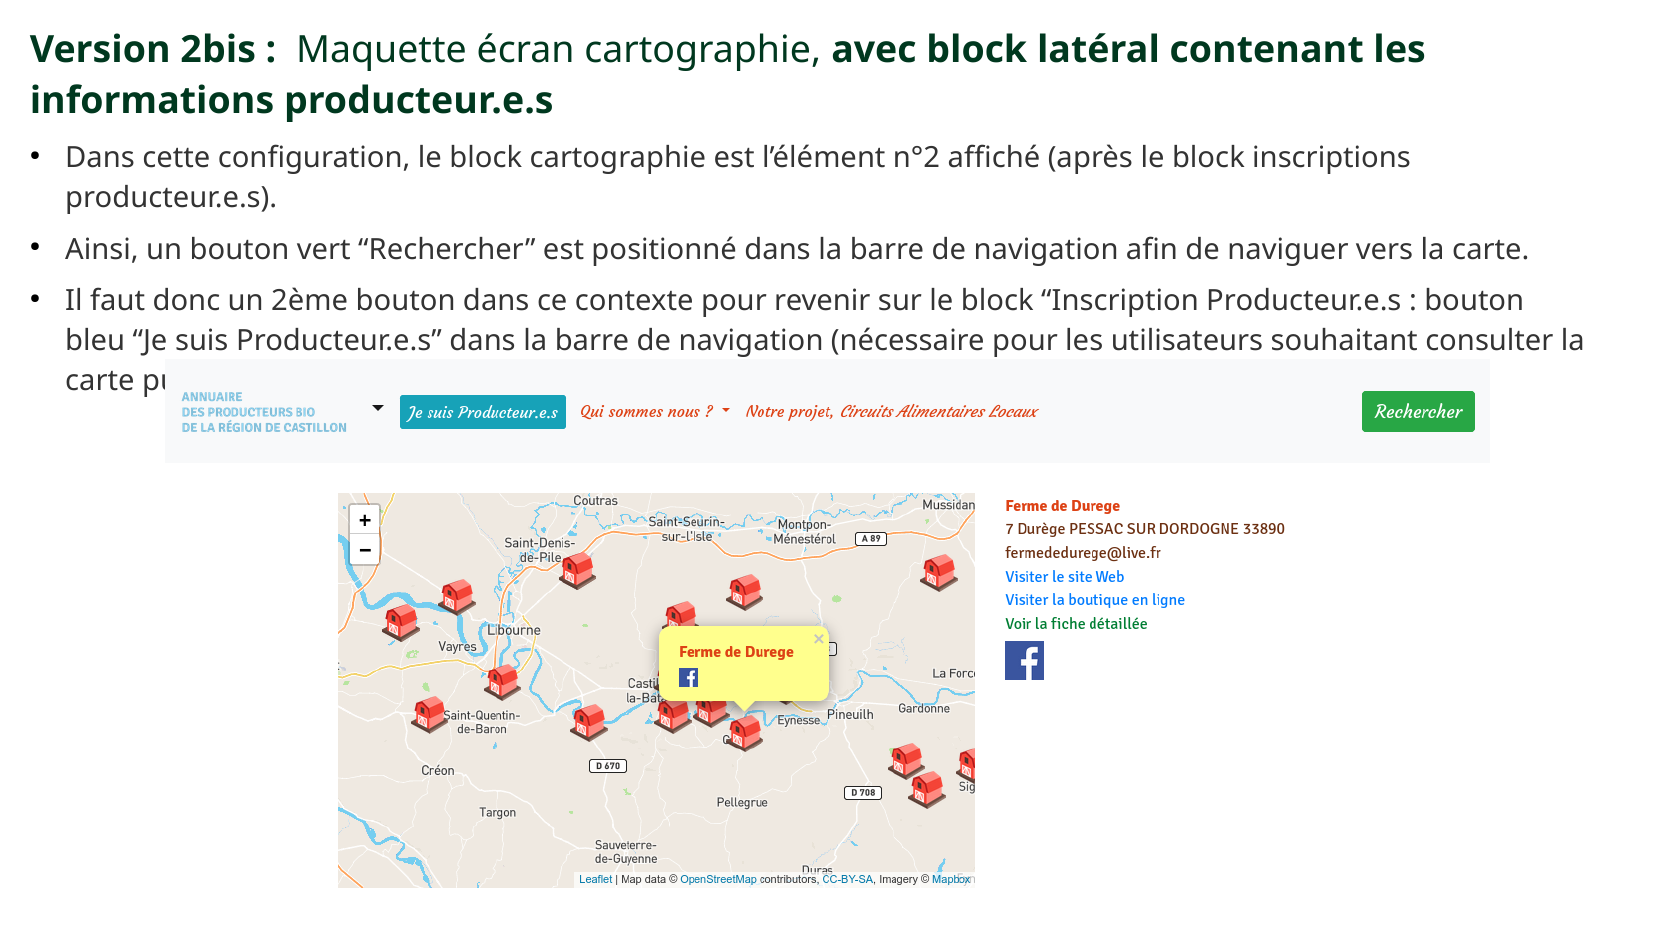

Version 2bis : Maquette écran cartographie, avec block latéral contenant les informations producteur.e.s
Dans cette configuration, le block cartographie est l’élément n°2 affiché (après le block inscriptions producteur.e.s).
Ainsi, un bouton vert “Rechercher” est positionné dans la barre de navigation afin de naviguer vers la carte.
Il faut donc un 2ème bouton dans ce contexte pour revenir sur le block “Inscription Producteur.e.s : bouton bleu “Je suis Producteur.e.s” dans la barre de navigation (nécessaire pour les utilisateurs souhaitant consulter la carte puis s’inscrire).